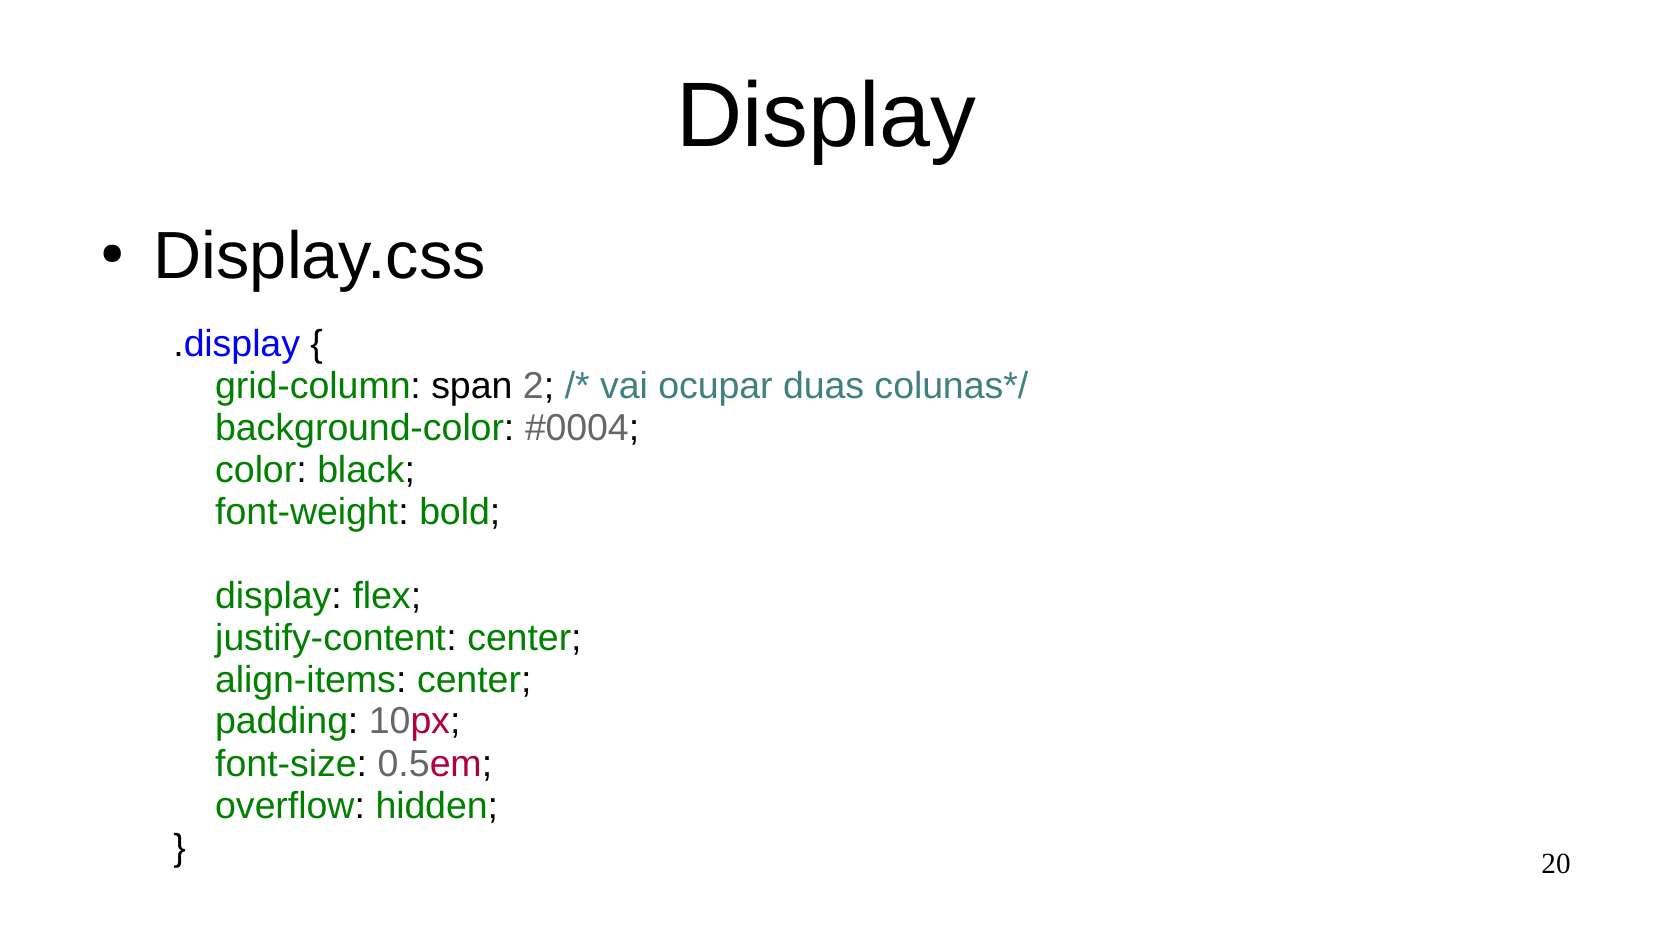

# Display
Display.css
.display {
 grid-column: span 2; /* vai ocupar duas colunas*/
 background-color: #0004;
 color: black;
 font-weight: bold;
 display: flex;
 justify-content: center;
 align-items: center;
 padding: 10px;
 font-size: 0.5em;
 overflow: hidden;
}
20